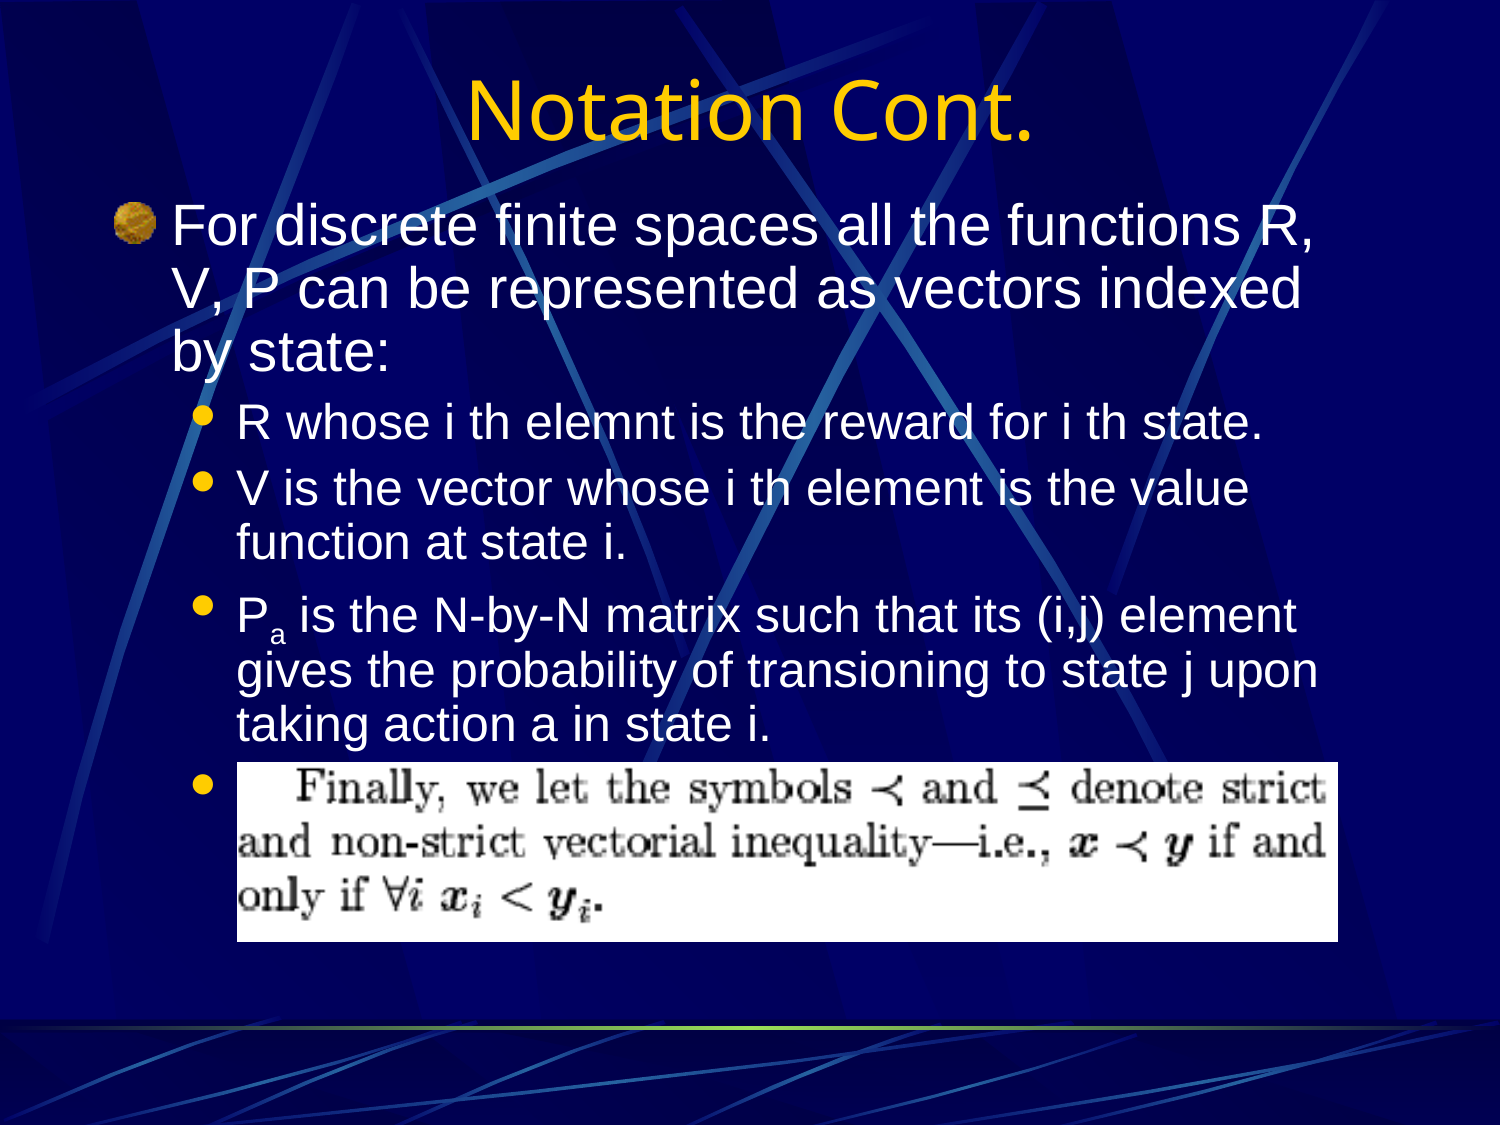

# Notation Cont.
For discrete finite spaces all the functions R, V, P can be represented as vectors indexed by state:
R whose i th elemnt is the reward for i th state.
V is the vector whose i th element is the value function at state i.
Pa is the N-by-N matrix such that its (i,j) element gives the probability of transioning to state j upon taking action a in state i.
a